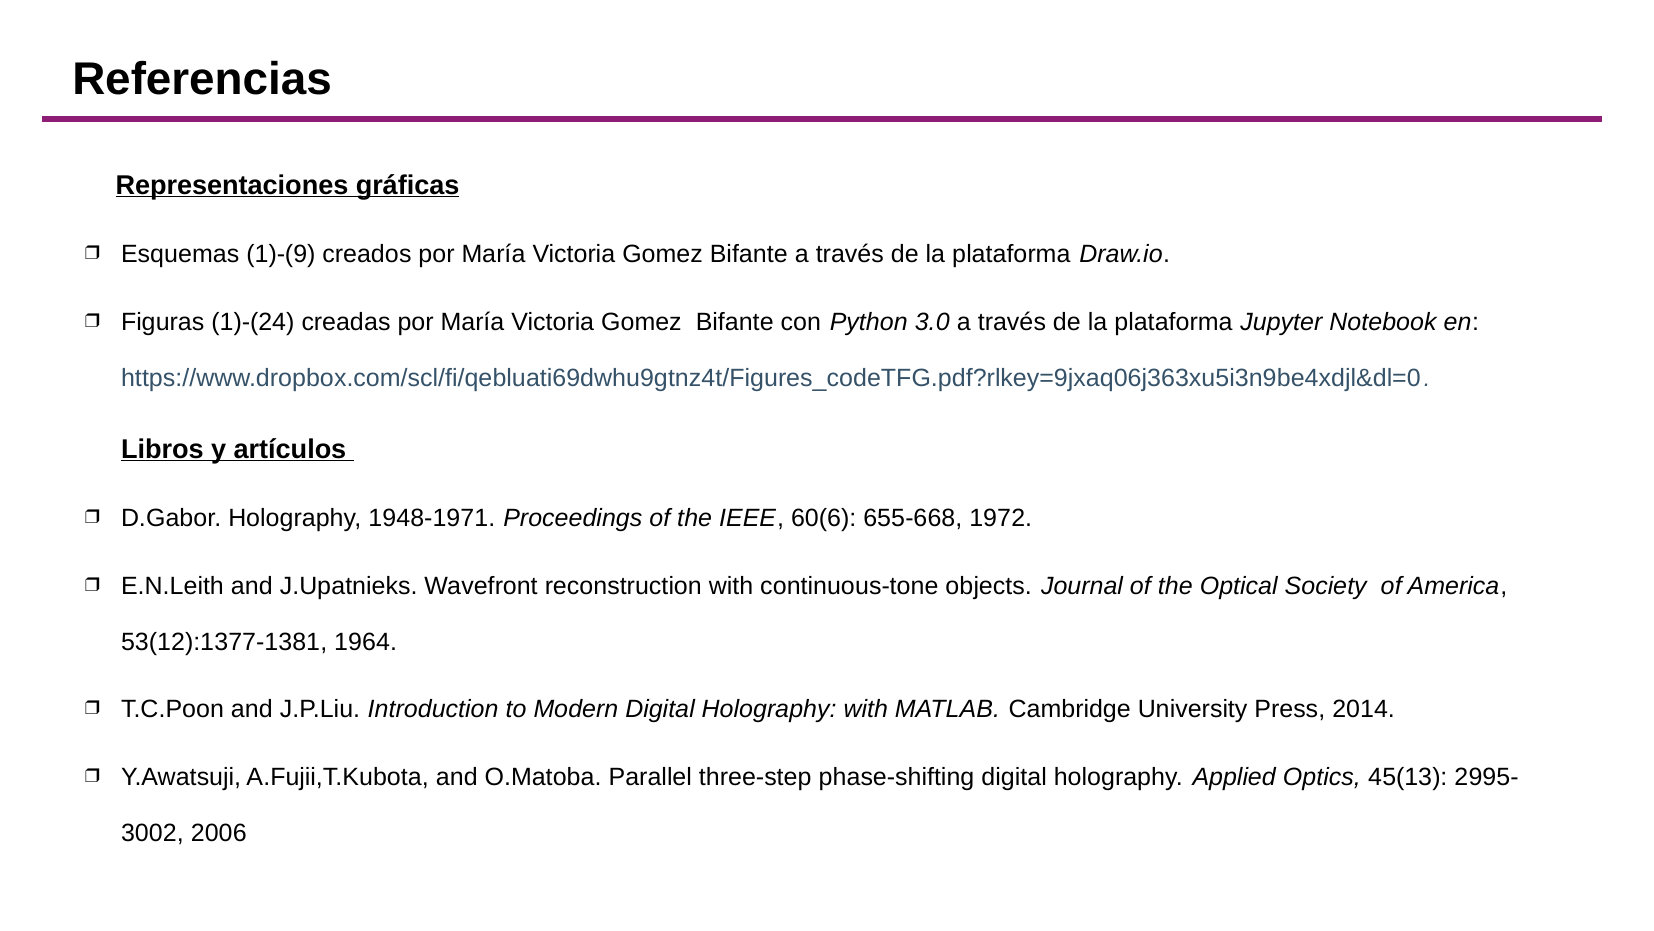

# Referencias
 Representaciones gráficas
Esquemas (1)-(9) creados por María Victoria Gomez Bifante a través de la plataforma Draw.io.
Figuras (1)-(24) creadas por María Victoria Gomez Bifante con Python 3.0 a través de la plataforma Jupyter Notebook en: https://www.dropbox.com/scl/fi/qebluati69dwhu9gtnz4t/Figures_codeTFG.pdf?rlkey=9jxaq06j363xu5i3n9be4xdjl&dl=0.
Libros y artículos
D.Gabor. Holography, 1948-1971. Proceedings of the IEEE, 60(6): 655-668, 1972.
E.N.Leith and J.Upatnieks. Wavefront reconstruction with continuous-tone objects. Journal of the Optical Society of America, 53(12):1377-1381, 1964.
T.C.Poon and J.P.Liu. Introduction to Modern Digital Holography: with MATLAB. Cambridge University Press, 2014.
Y.Awatsuji, A.Fujii,T.Kubota, and O.Matoba. Parallel three-step phase-shifting digital holography. Applied Optics, 45(13): 2995-3002, 2006